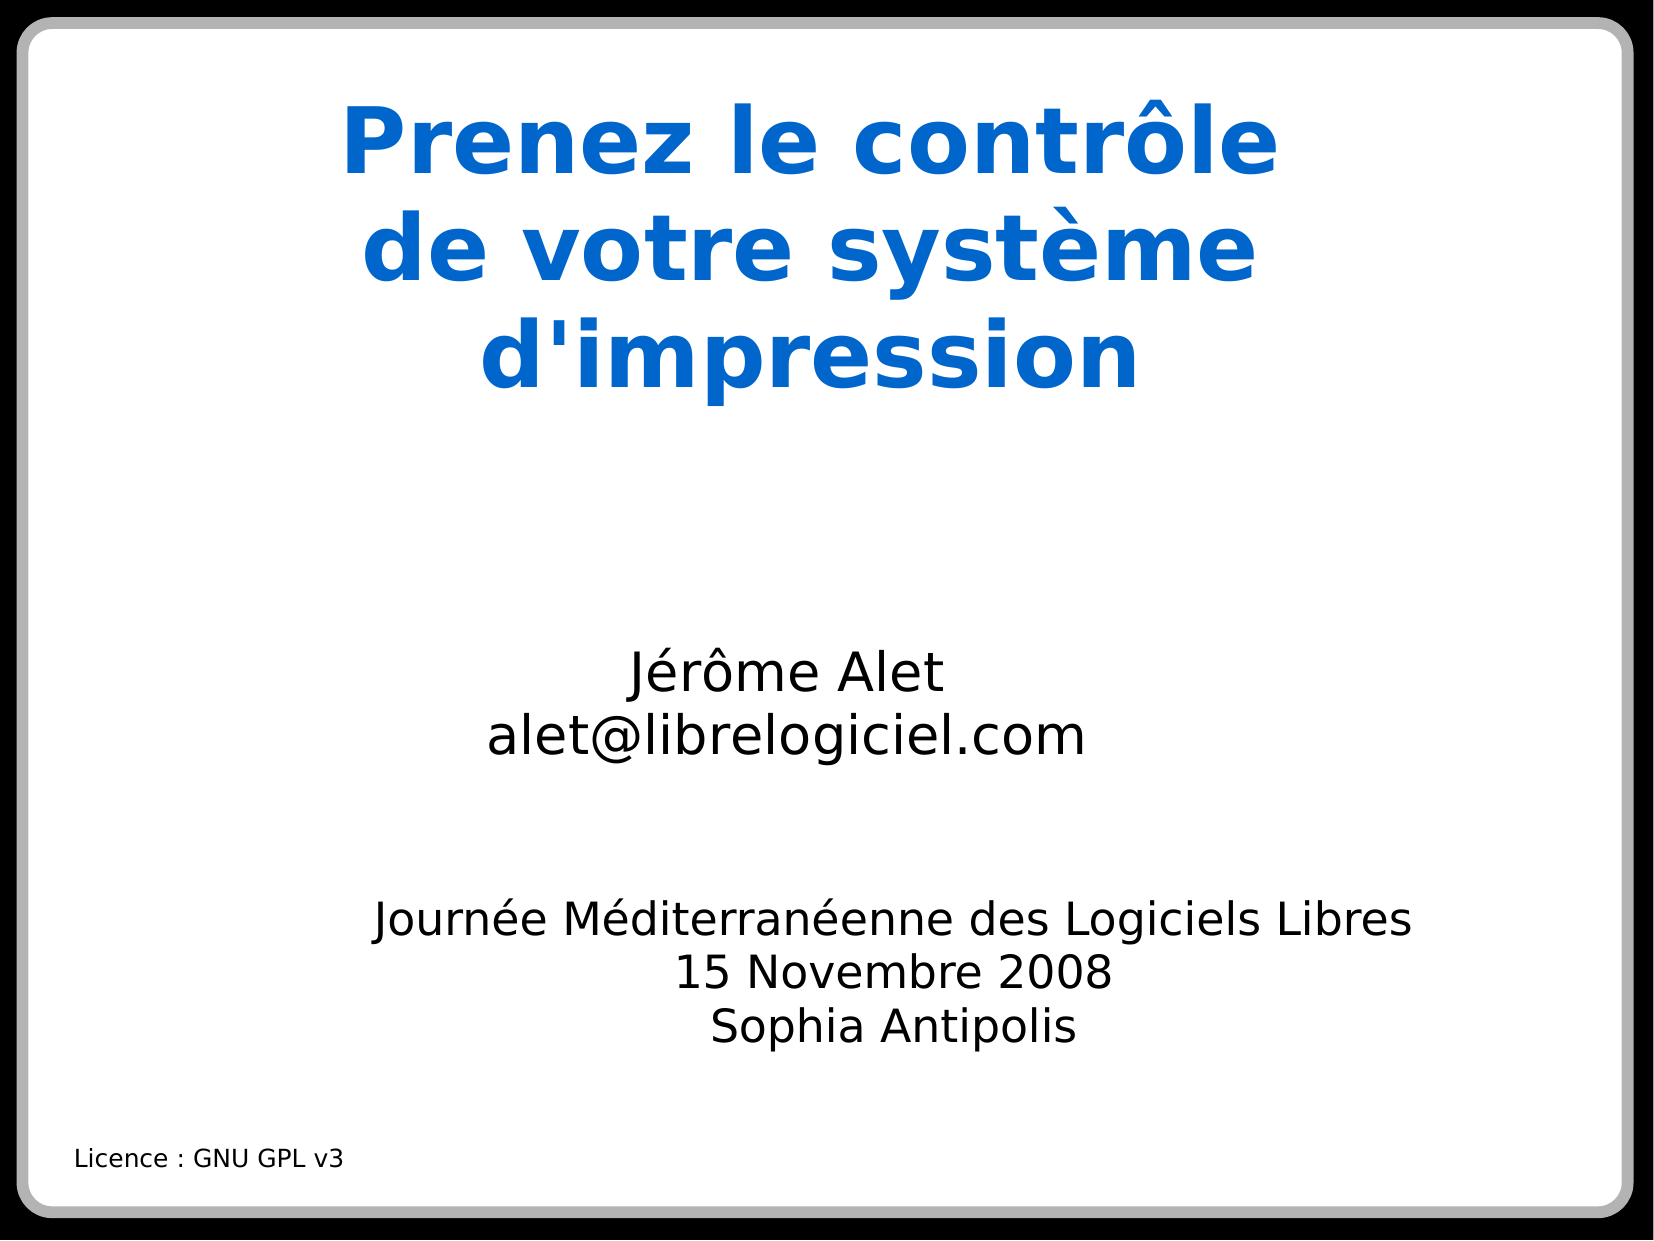

# Prenez le contrôle de votre système d'impression
Jérôme Alet
alet@librelogiciel.com
Journée Méditerranéenne des Logiciels Libres
15 Novembre 2008
Sophia Antipolis
Licence : GNU GPL v3